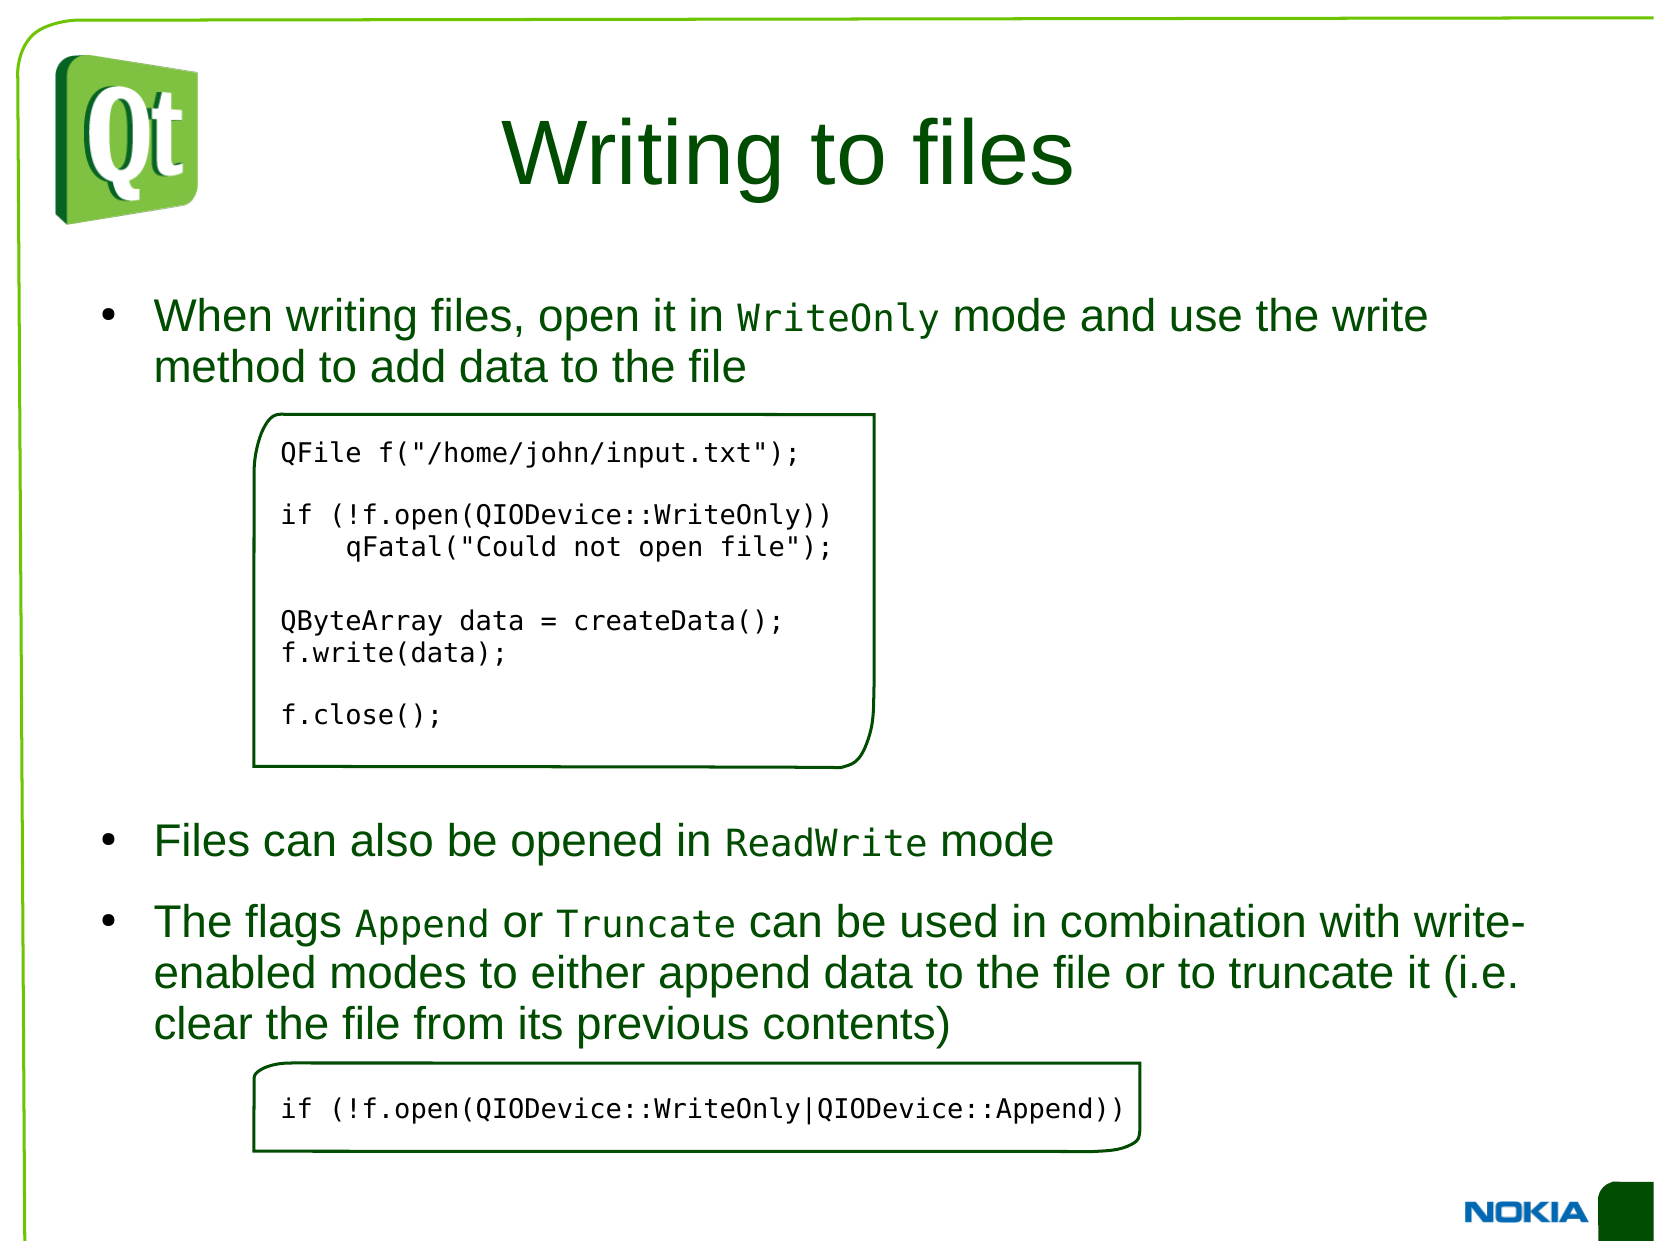

# Writing to files
When writing files, open it in WriteOnly mode and use the write method to add data to the file
Files can also be opened in ReadWrite mode
The flags Append or Truncate can be used in combination with write-enabled modes to either append data to the file or to truncate it (i.e. clear the file from its previous contents)
QFile f("/home/john/input.txt");
if (!f.open(QIODevice::WriteOnly))
 qFatal("Could not open file");
QByteArray data = createData();
f.write(data);
f.close();
if (!f.open(QIODevice::WriteOnly|QIODevice::Append))